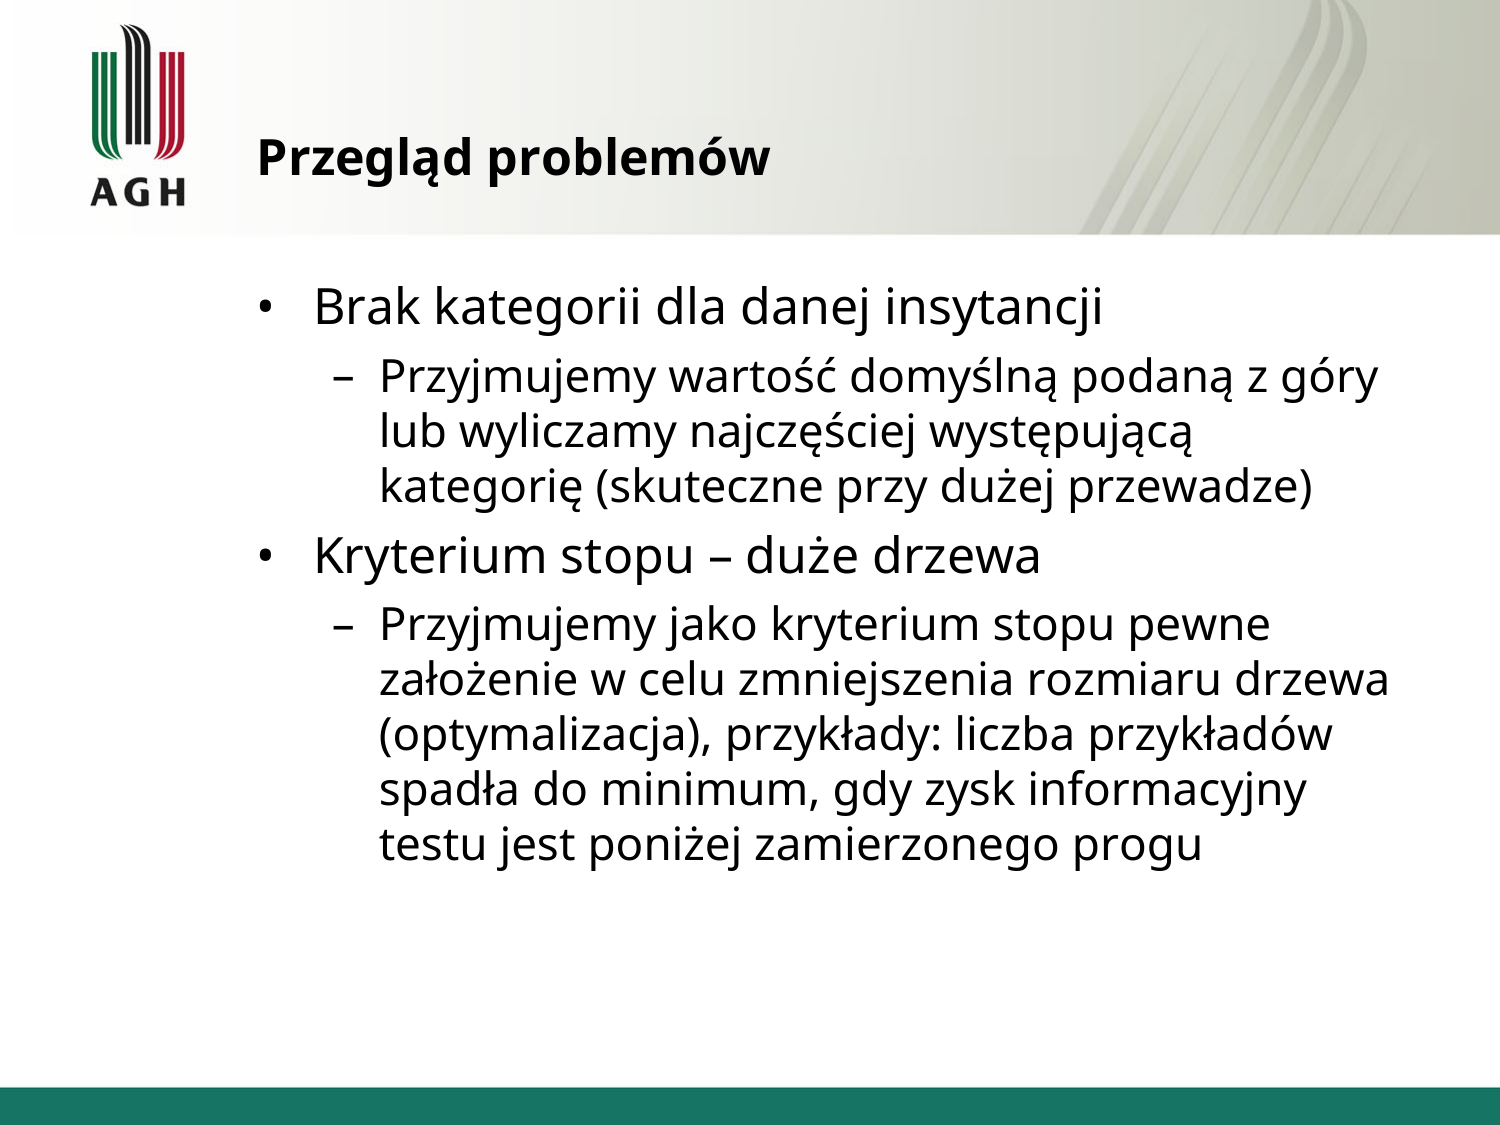

# Przegląd problemów
Brak kategorii dla danej insytancji
Przyjmujemy wartość domyślną podaną z góry lub wyliczamy najczęściej występującą kategorię (skuteczne przy dużej przewadze)
Kryterium stopu – duże drzewa
Przyjmujemy jako kryterium stopu pewne założenie w celu zmniejszenia rozmiaru drzewa (optymalizacja), przykłady: liczba przykładów spadła do minimum, gdy zysk informacyjny testu jest poniżej zamierzonego progu